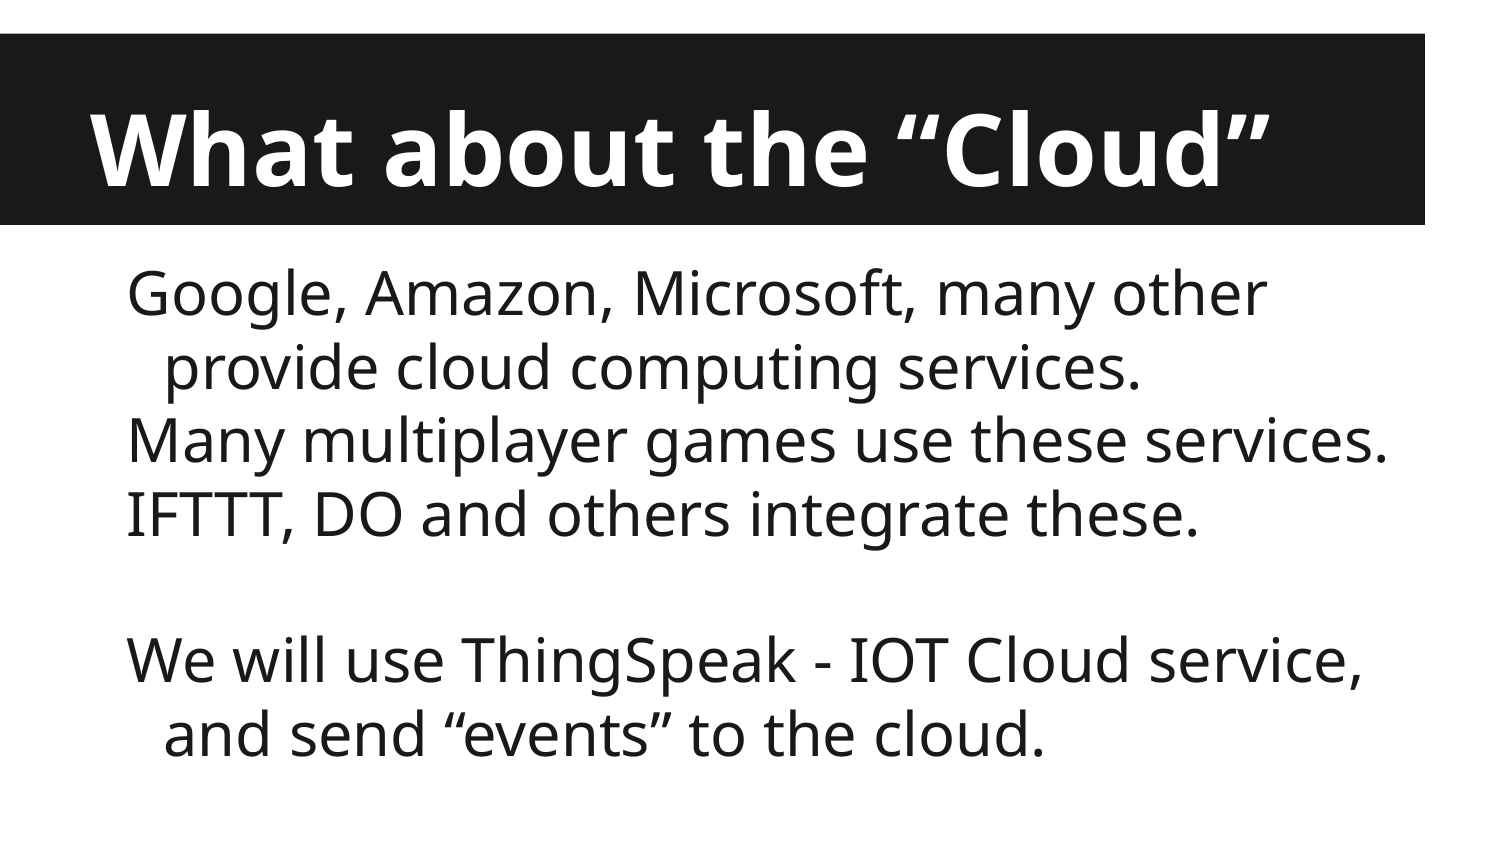

# What about the “Cloud”
Google, Amazon, Microsoft, many other provide cloud computing services.
Many multiplayer games use these services.
IFTTT, DO and others integrate these.
We will use ThingSpeak - IOT Cloud service, and send “events” to the cloud.